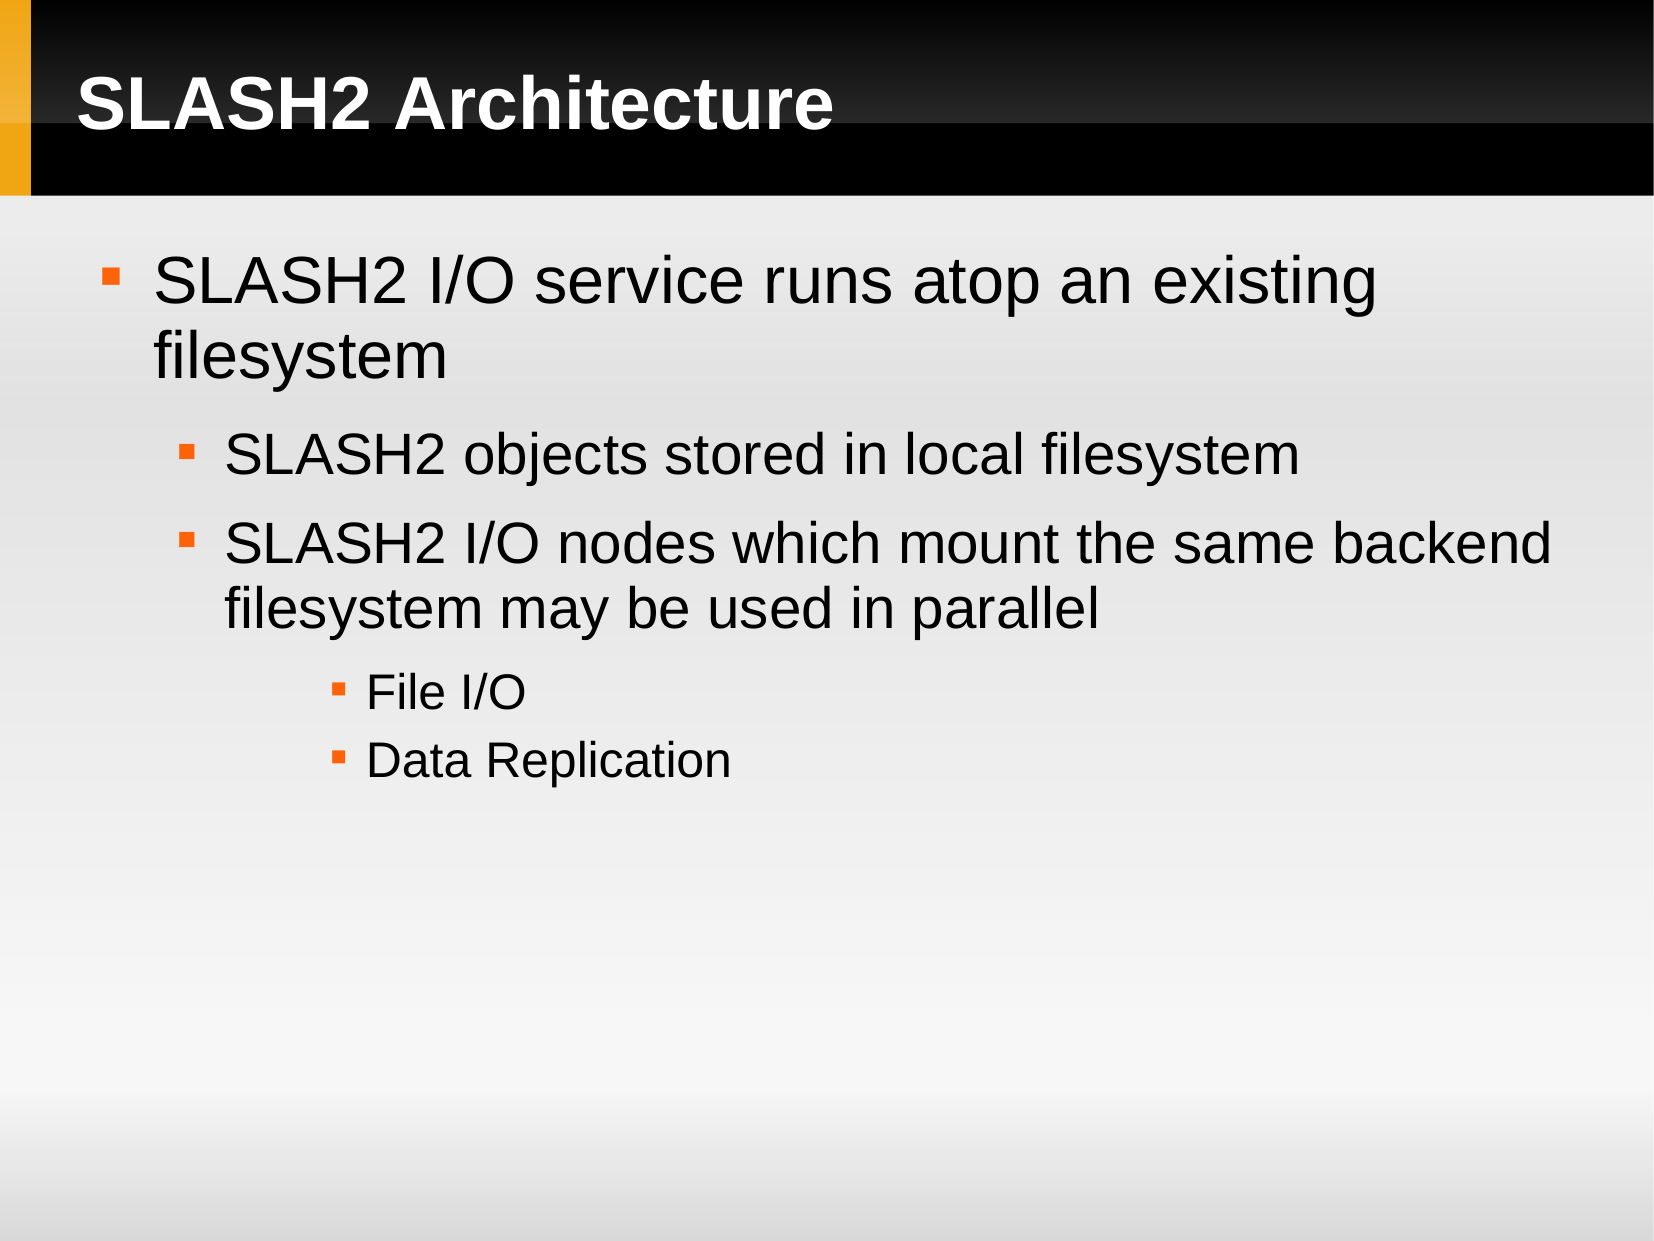

# SLASH2 Architecture
SLASH2 I/O service runs atop an existing filesystem
SLASH2 objects stored in local filesystem
SLASH2 I/O nodes which mount the same backend filesystem may be used in parallel
File I/O
Data Replication